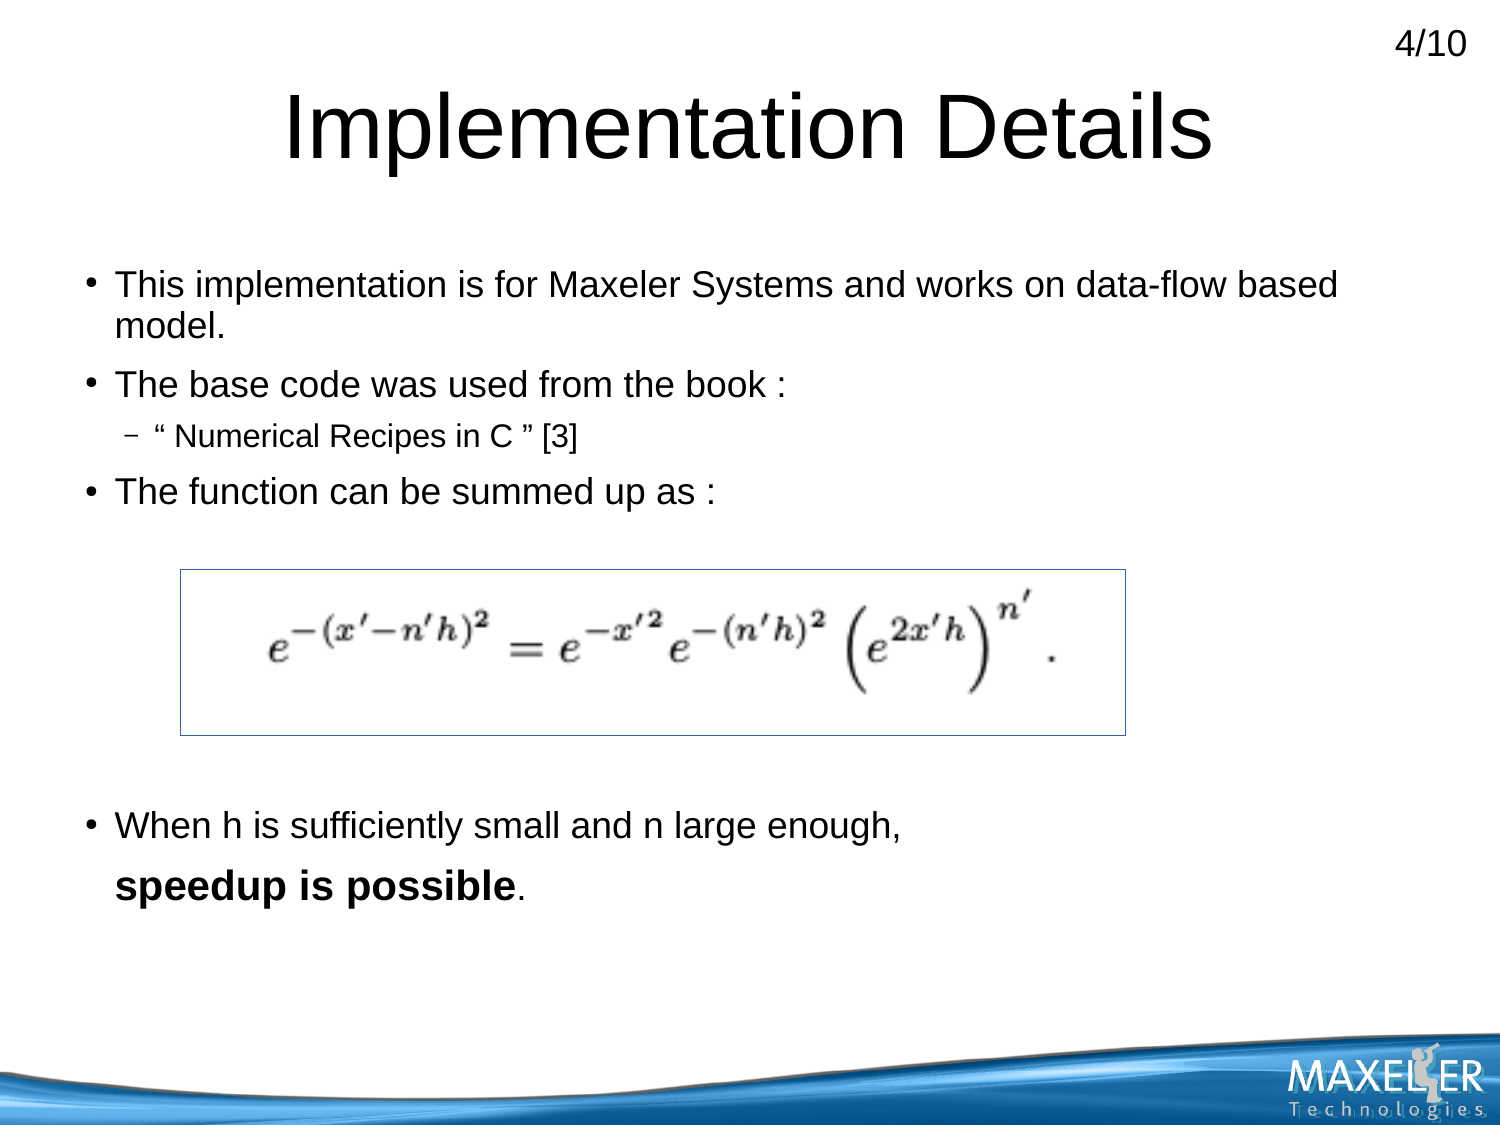

4/10
# Implementation Details
This implementation is for Maxeler Systems and works on data-flow based model.
The base code was used from the book :
“ Numerical Recipes in C ” [3]
The function can be summed up as :
 (eq.1)
When h is sufficiently small and n large enough,
speedup is possible.